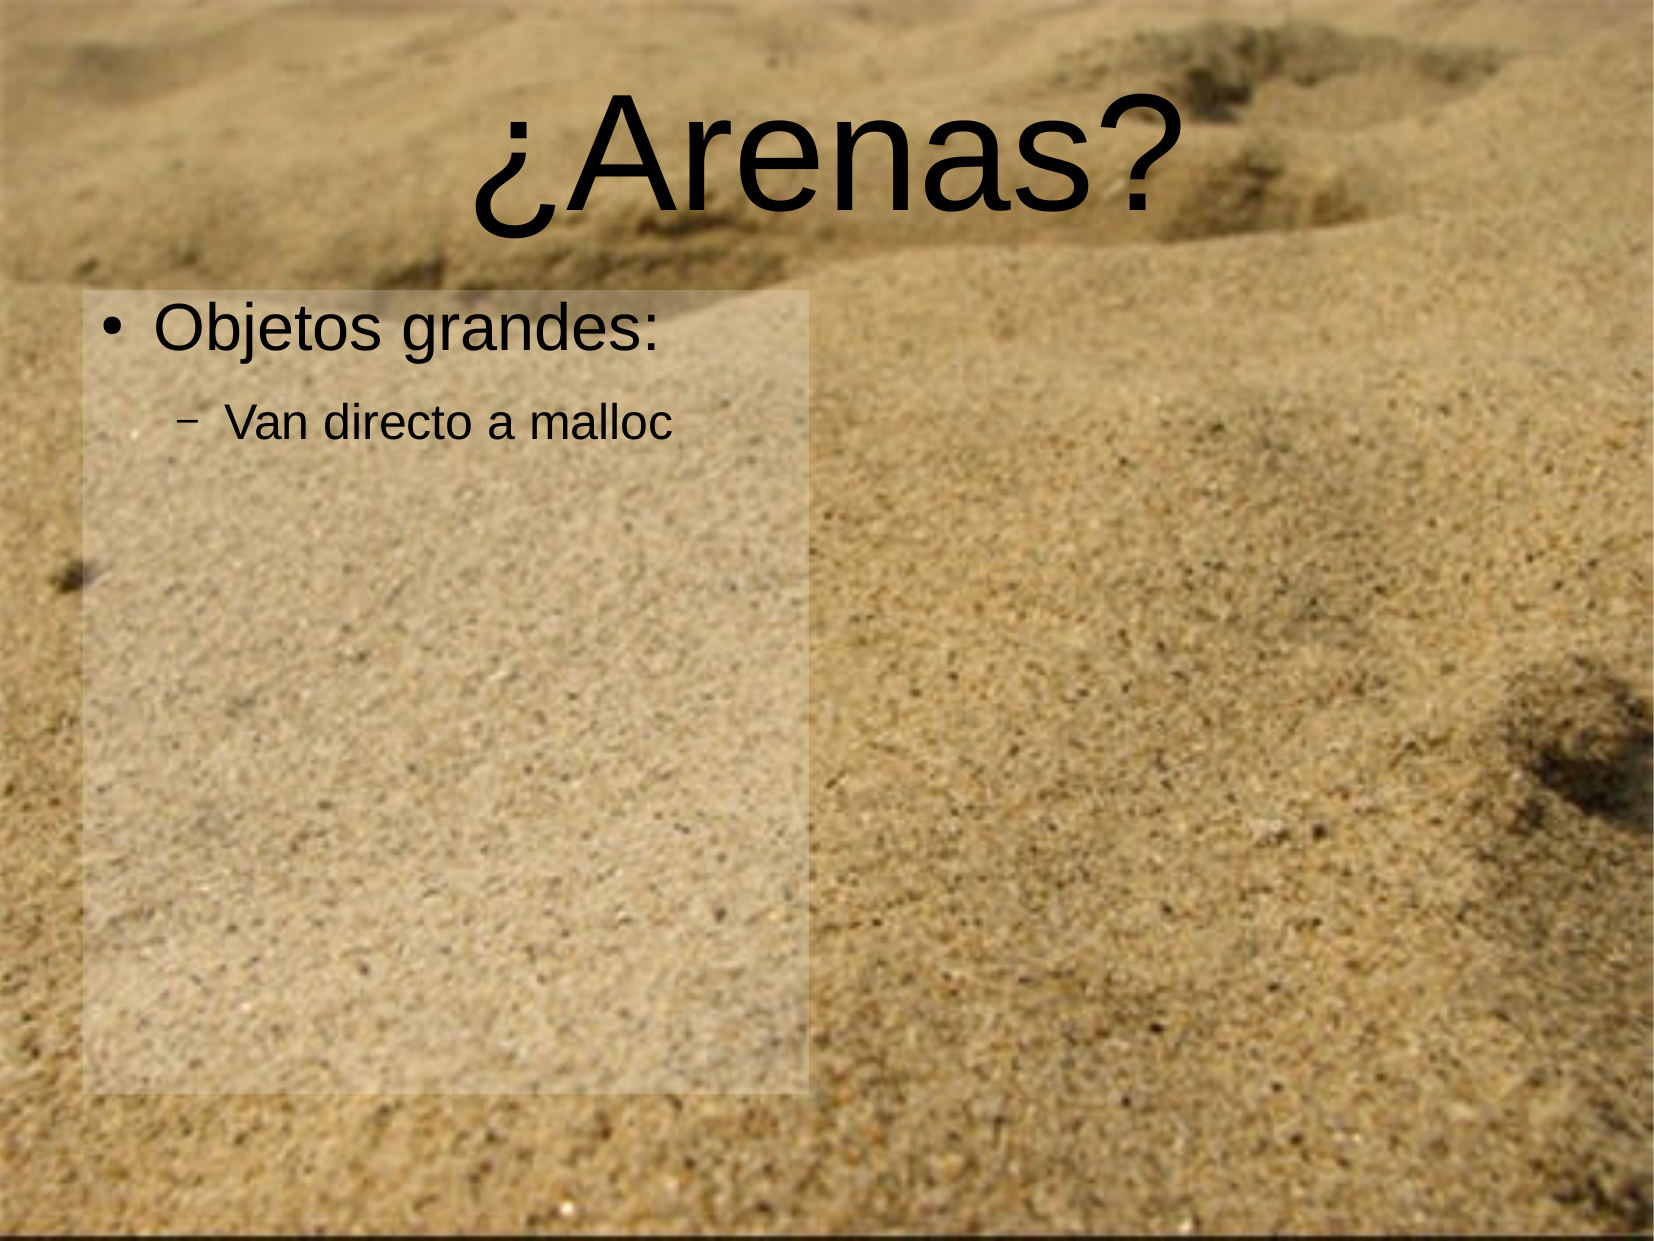

# ¿Arenas?
Objetos grandes:
Van directo a malloc